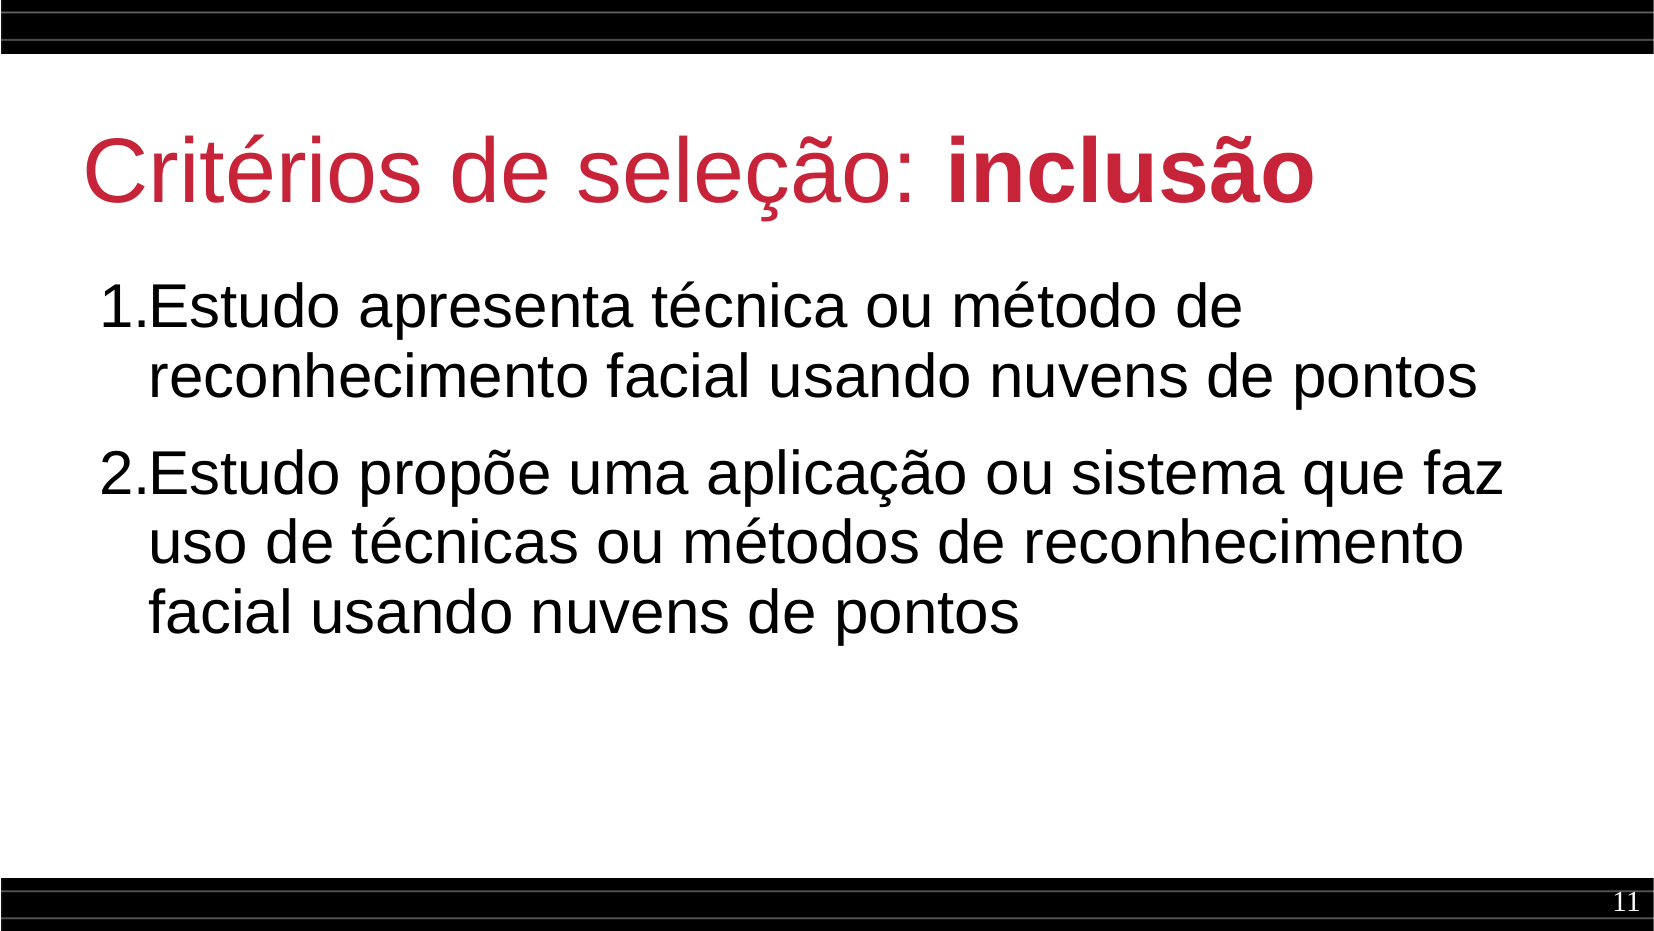

# Critérios de seleção: inclusão
Estudo apresenta técnica ou método de reconhecimento facial usando nuvens de pontos
Estudo propõe uma aplicação ou sistema que faz uso de técnicas ou métodos de reconhecimento facial usando nuvens de pontos